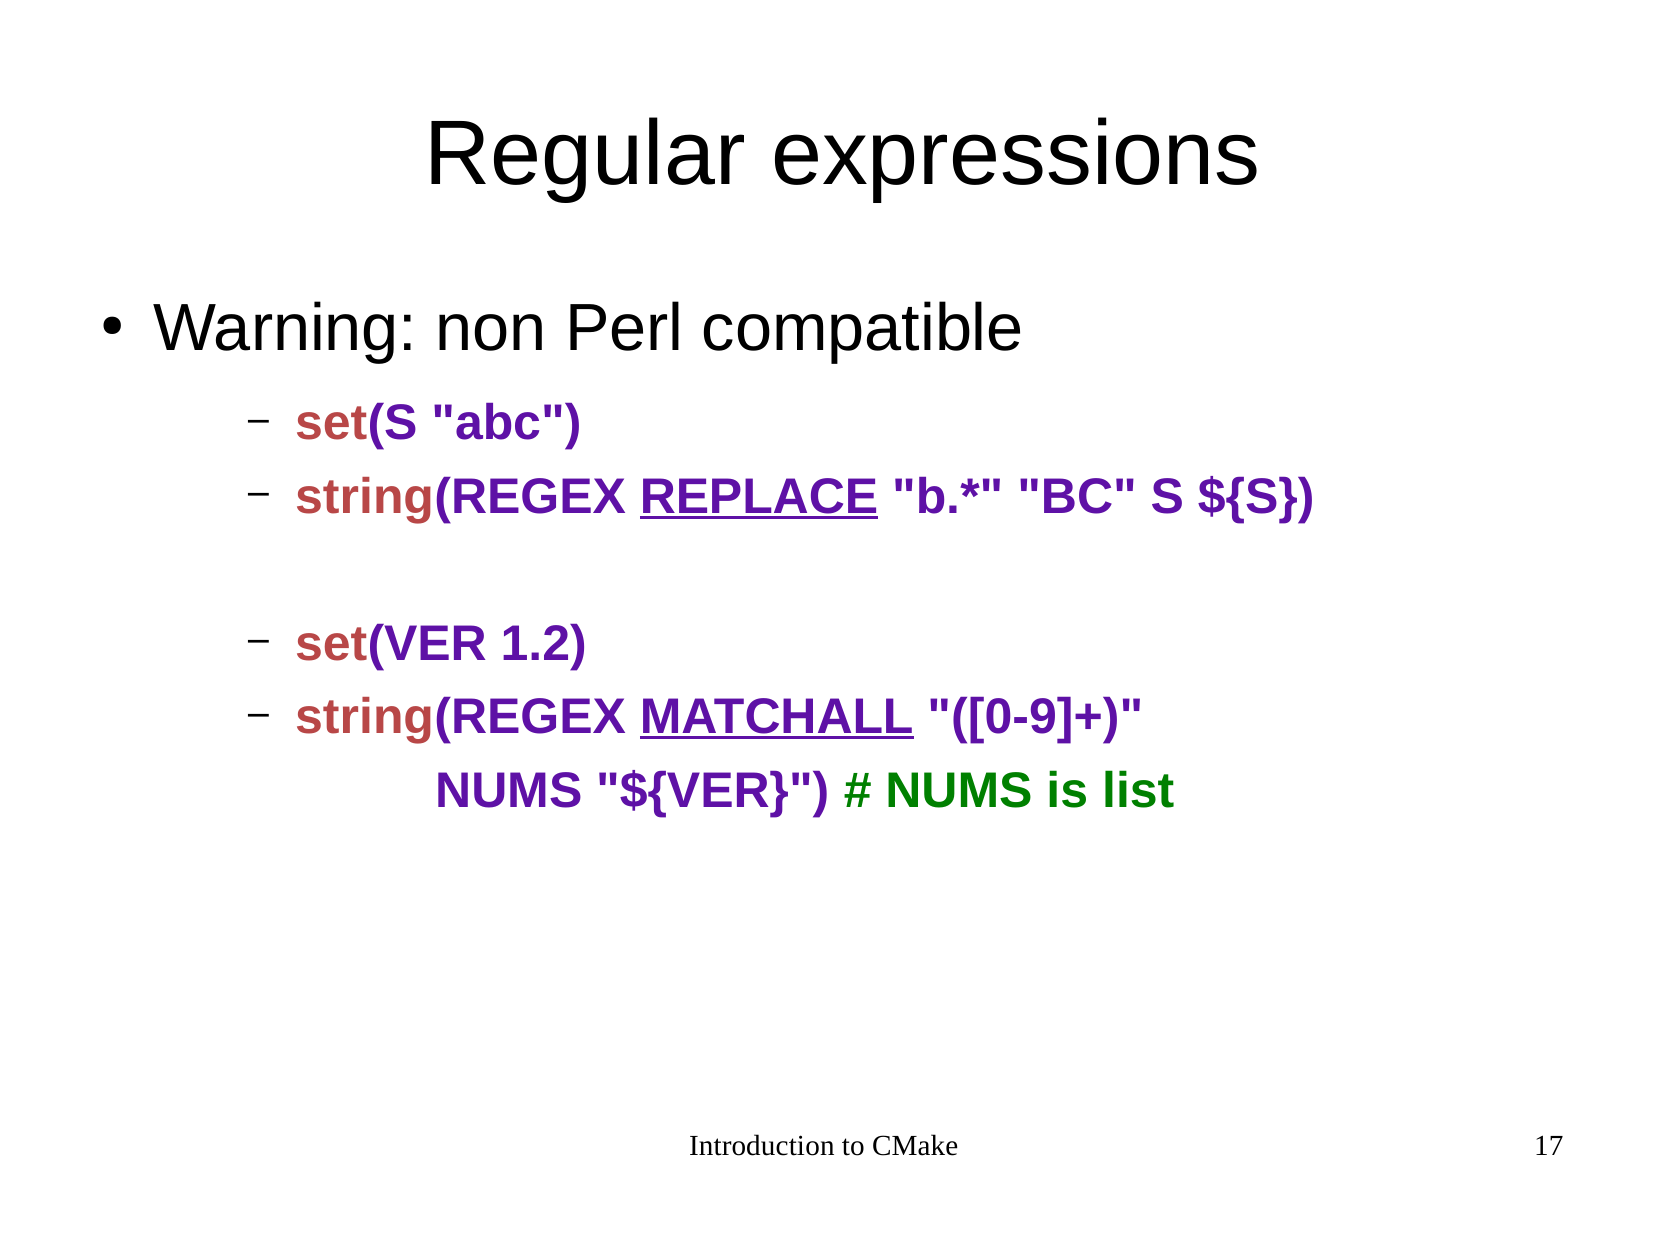

# Regular expressions
Warning: non Perl compatible
set(S "abc")
string(REGEX REPLACE "b.*" "BC" S ${S})
set(VER 1.2)
string(REGEX MATCHALL "([0-9]+)"
 NUMS "${VER}") # NUMS is list
Introduction to CMake
17